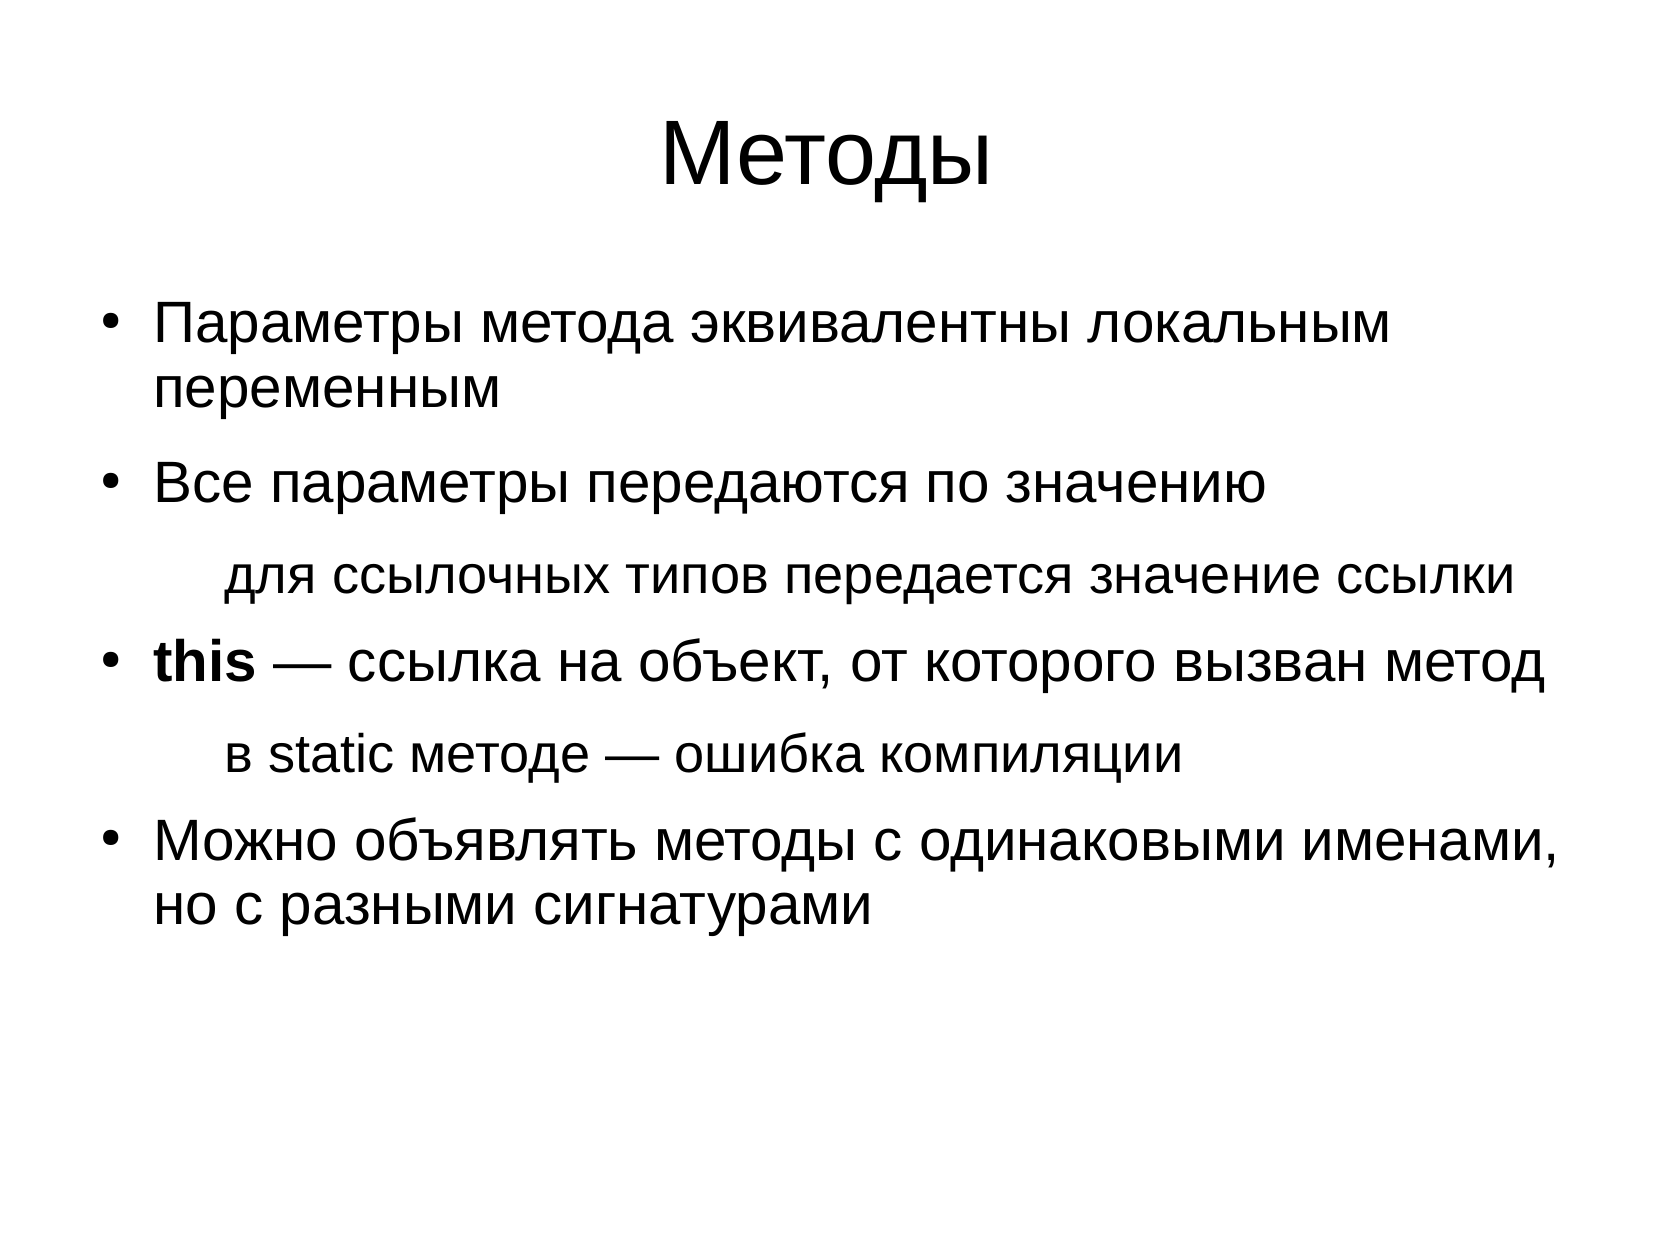

# Методы
Параметры метода эквивалентны локальным переменным
Все параметры передаются по значению
для ссылочных типов передается значение ссылки
this — ссылка на объект, от которого вызван метод
в static методе — ошибка компиляции
Можно объявлять методы с одинаковыми именами, но с разными сигнатурами